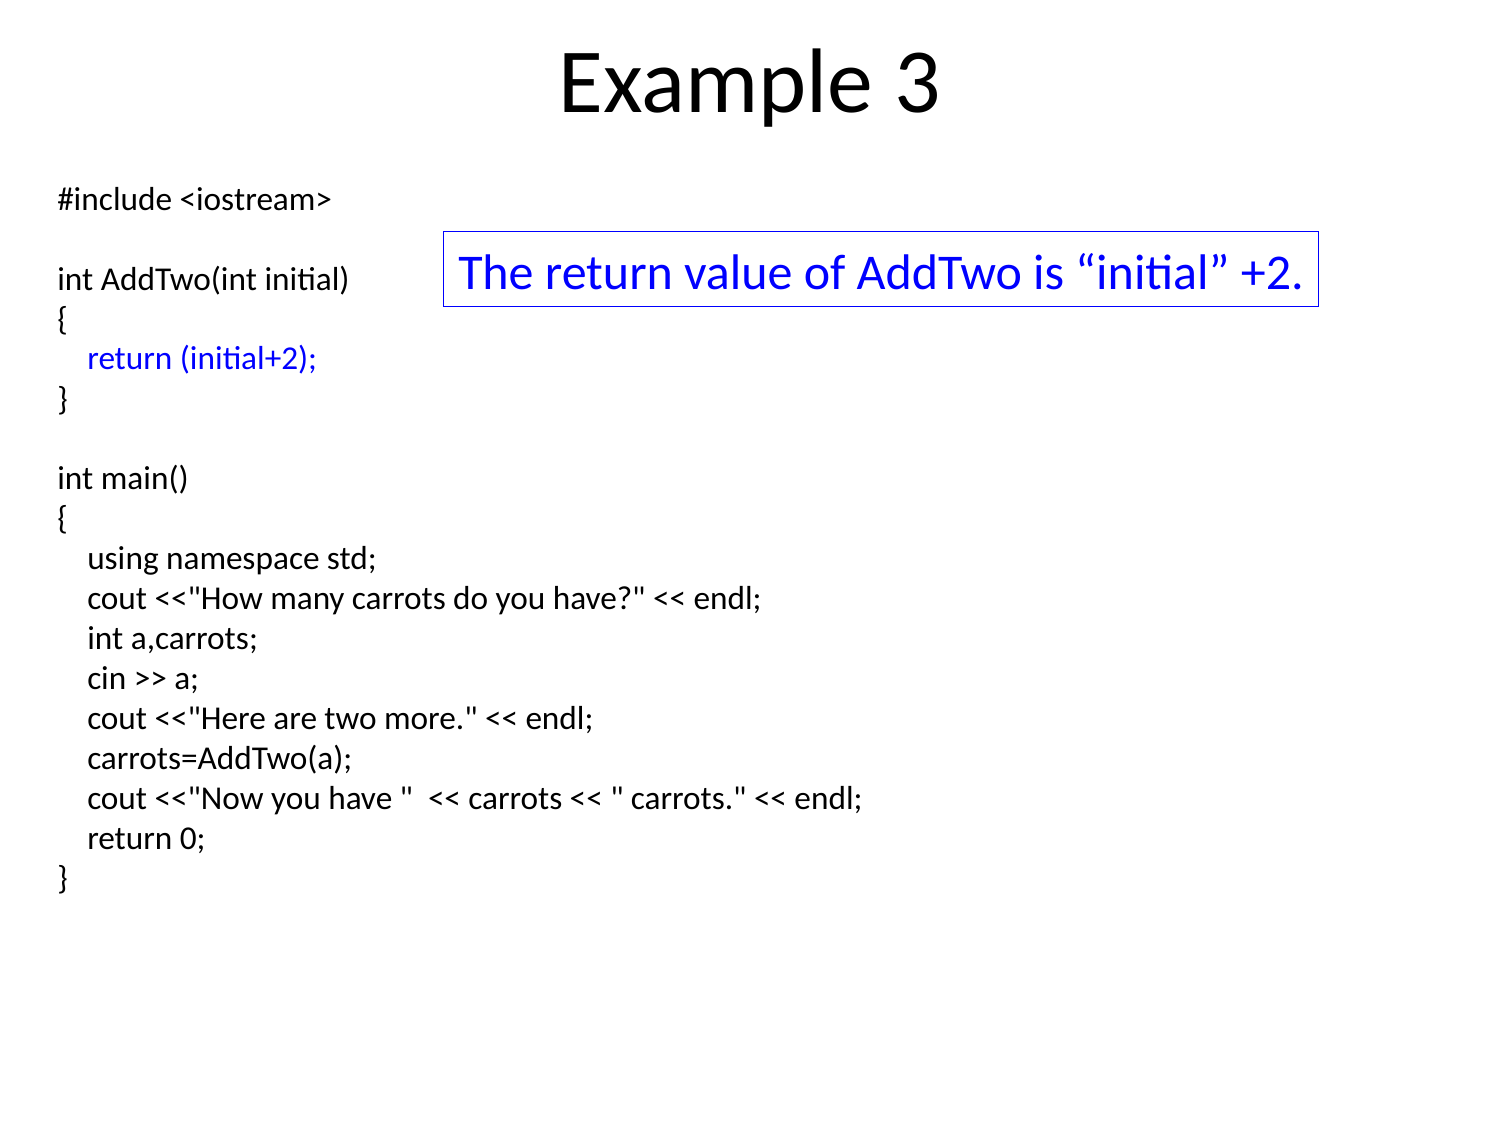

# Example 3
#include <iostream>
int AddTwo(int initial)
{
 return (initial+2);
}
int main()
{
 using namespace std;
 cout <<"How many carrots do you have?" << endl;
 int a,carrots;
 cin >> a;
 cout <<"Here are two more." << endl;
 carrots=AddTwo(a);
 cout <<"Now you have " << carrots << " carrots." << endl;
 return 0;
}
The return value of AddTwo is “initial” +2.